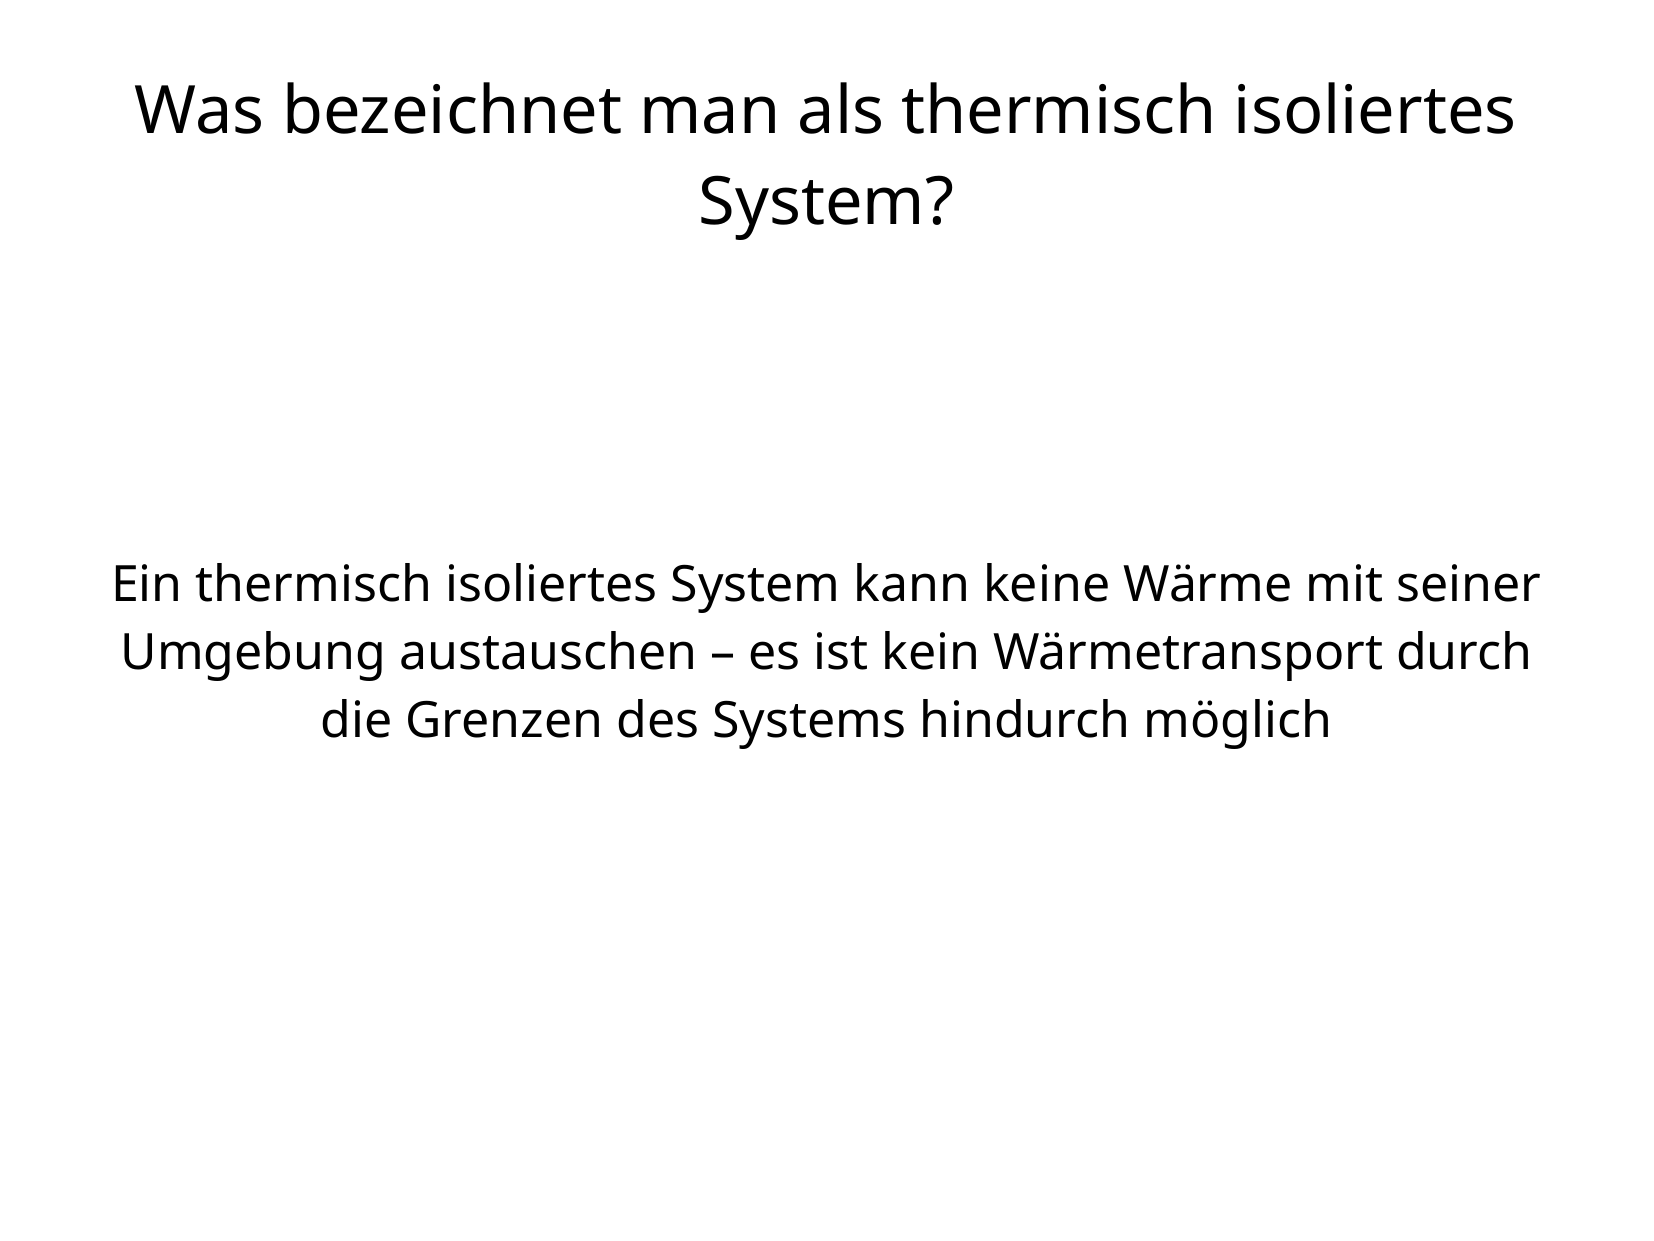

# Was bezeichnet man als thermisch isoliertes System?
Ein thermisch isoliertes System kann keine Wärme mit seiner Umgebung austauschen – es ist kein Wärmetransport durch die Grenzen des Systems hindurch möglich